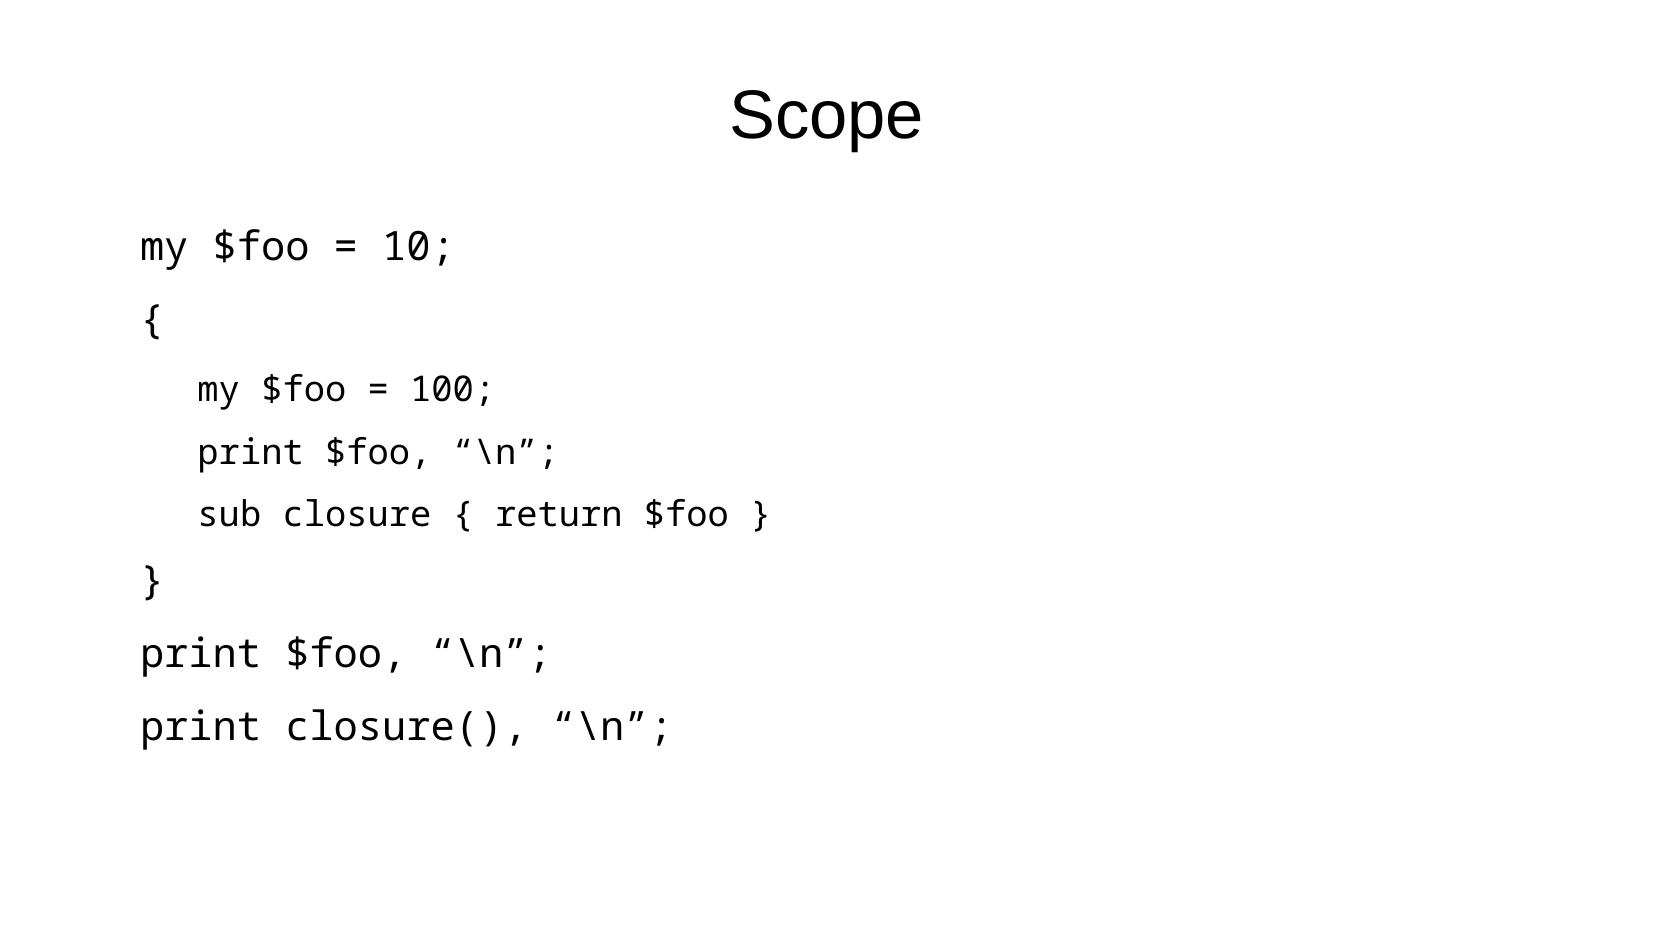

# Scope
my $foo = 10;
{
my $foo = 100;
print $foo, “\n”;
sub closure { return $foo }
}
print $foo, “\n”;
print closure(), “\n”;